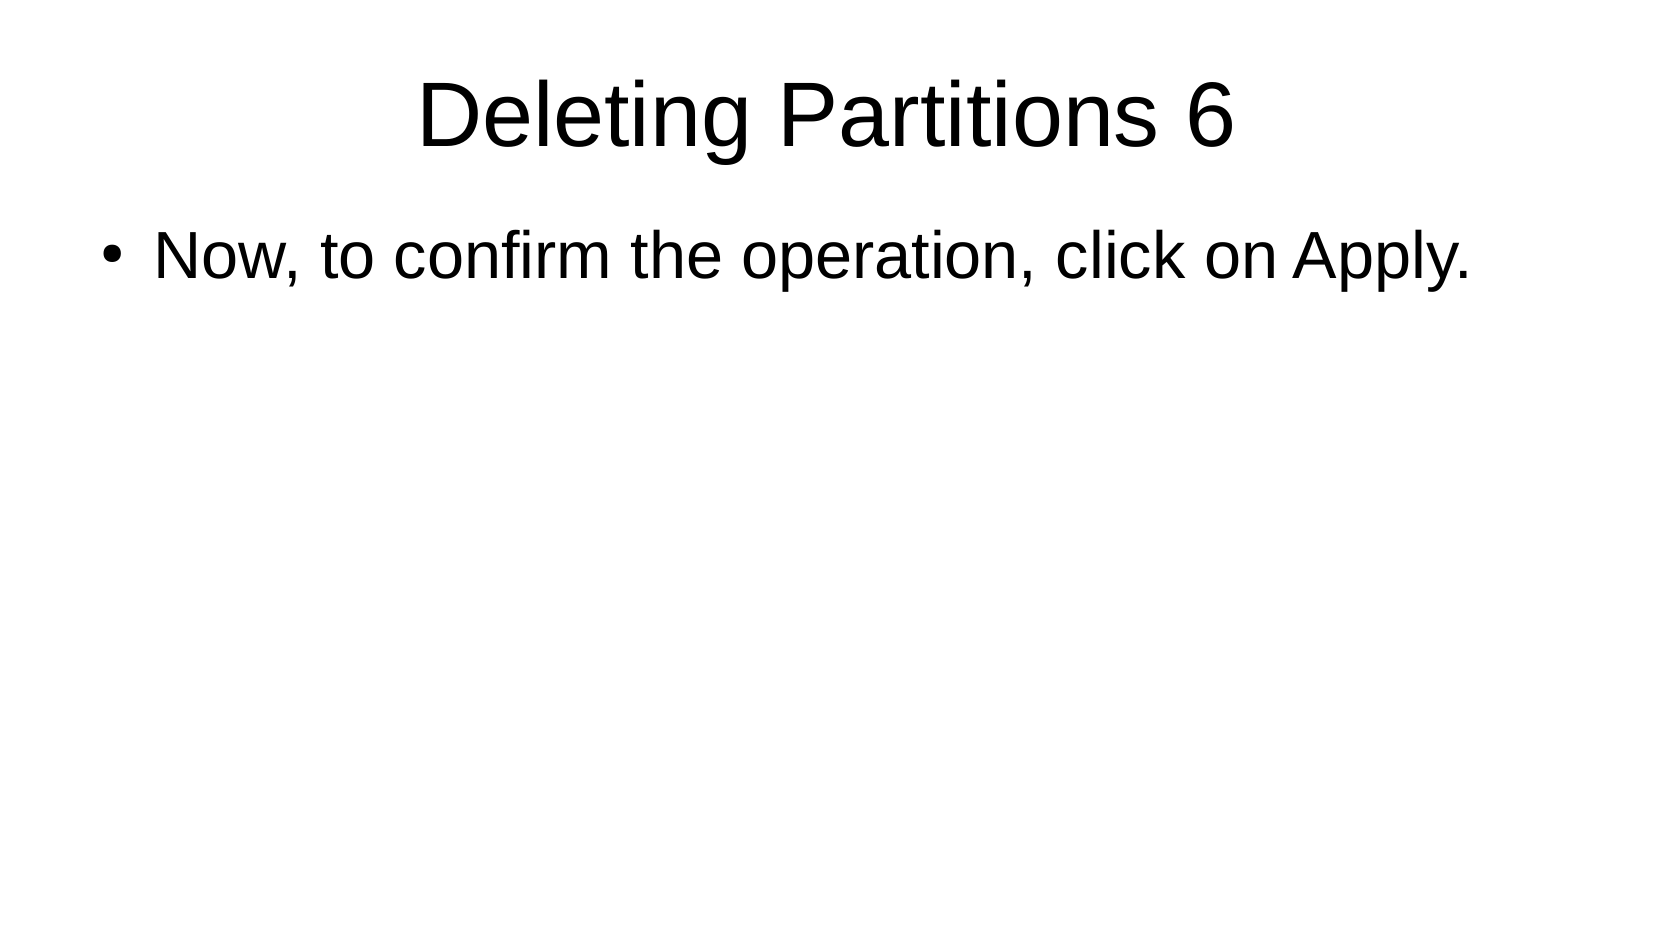

# Deleting Partitions 6
Now, to confirm the operation, click on Apply.